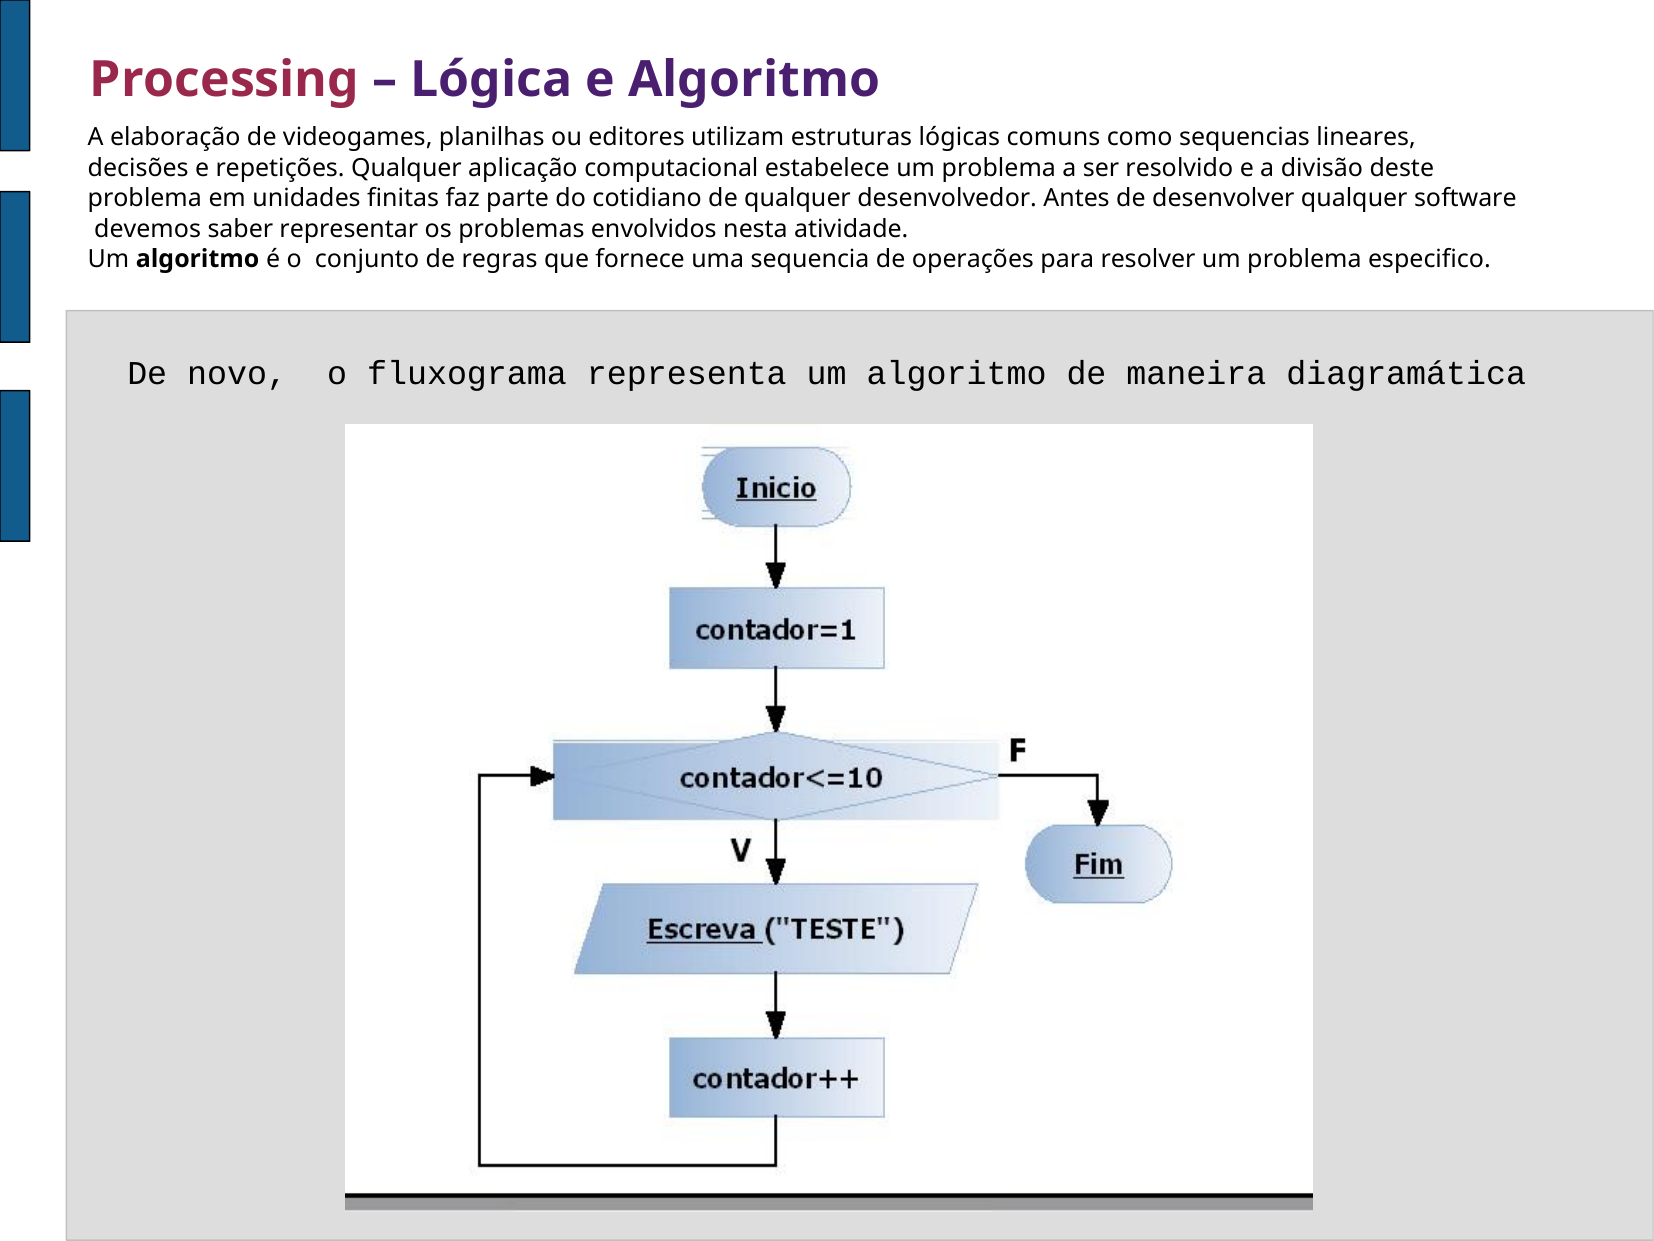

Processing – Lógica e Algoritmo
A elaboração de videogames, planilhas ou editores utilizam estruturas lógicas comuns como sequencias lineares,
decisões e repetições. Qualquer aplicação computacional estabelece um problema a ser resolvido e a divisão deste
problema em unidades finitas faz parte do cotidiano de qualquer desenvolvedor. Antes de desenvolver qualquer software
 devemos saber representar os problemas envolvidos nesta atividade.
Um algoritmo é o conjunto de regras que fornece uma sequencia de operações para resolver um problema especifico.
De novo, o fluxograma representa um algoritmo de maneira diagramática